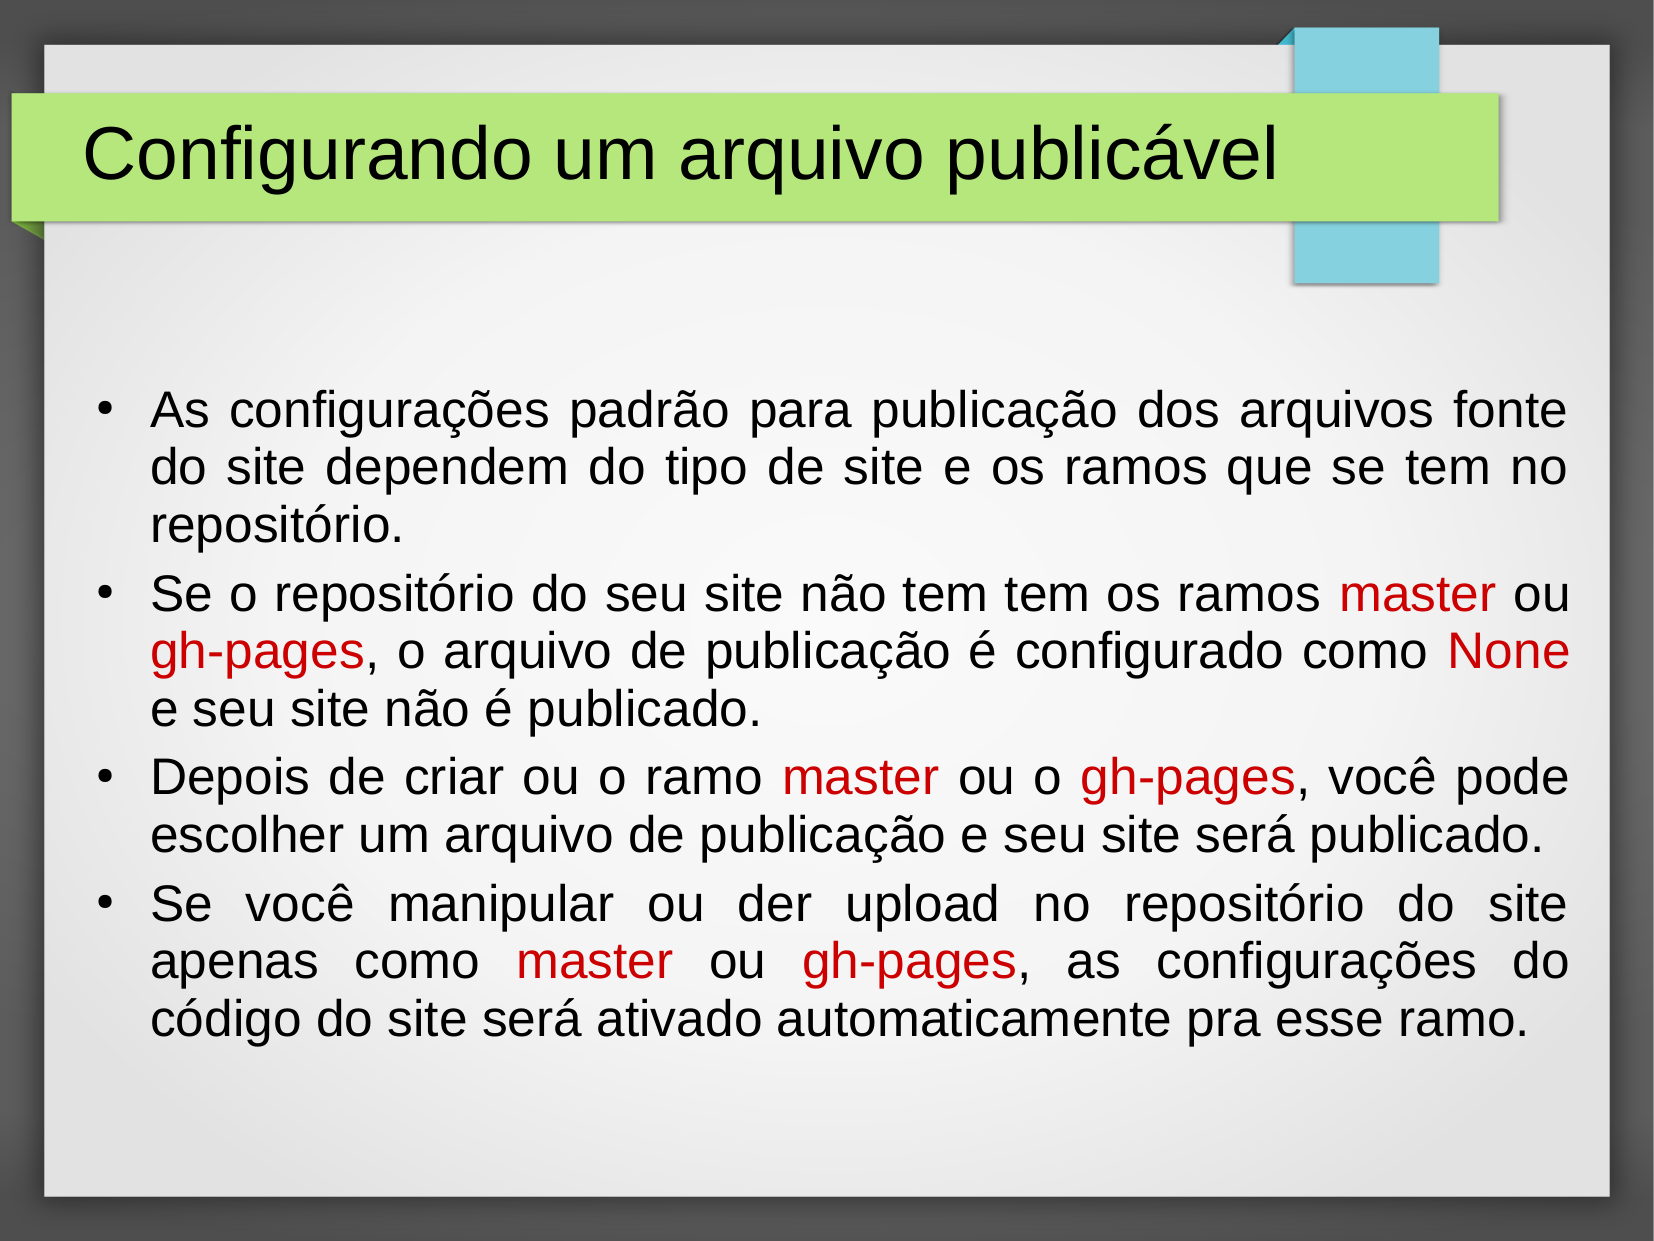

# Configurando um arquivo publicável
As configurações padrão para publicação dos arquivos fonte do site dependem do tipo de site e os ramos que se tem no repositório.
Se o repositório do seu site não tem tem os ramos master ou gh-pages, o arquivo de publicação é configurado como None e seu site não é publicado.
Depois de criar ou o ramo master ou o gh-pages, você pode escolher um arquivo de publicação e seu site será publicado.
Se você manipular ou der upload no repositório do site apenas como master ou gh-pages, as configurações do código do site será ativado automaticamente pra esse ramo.